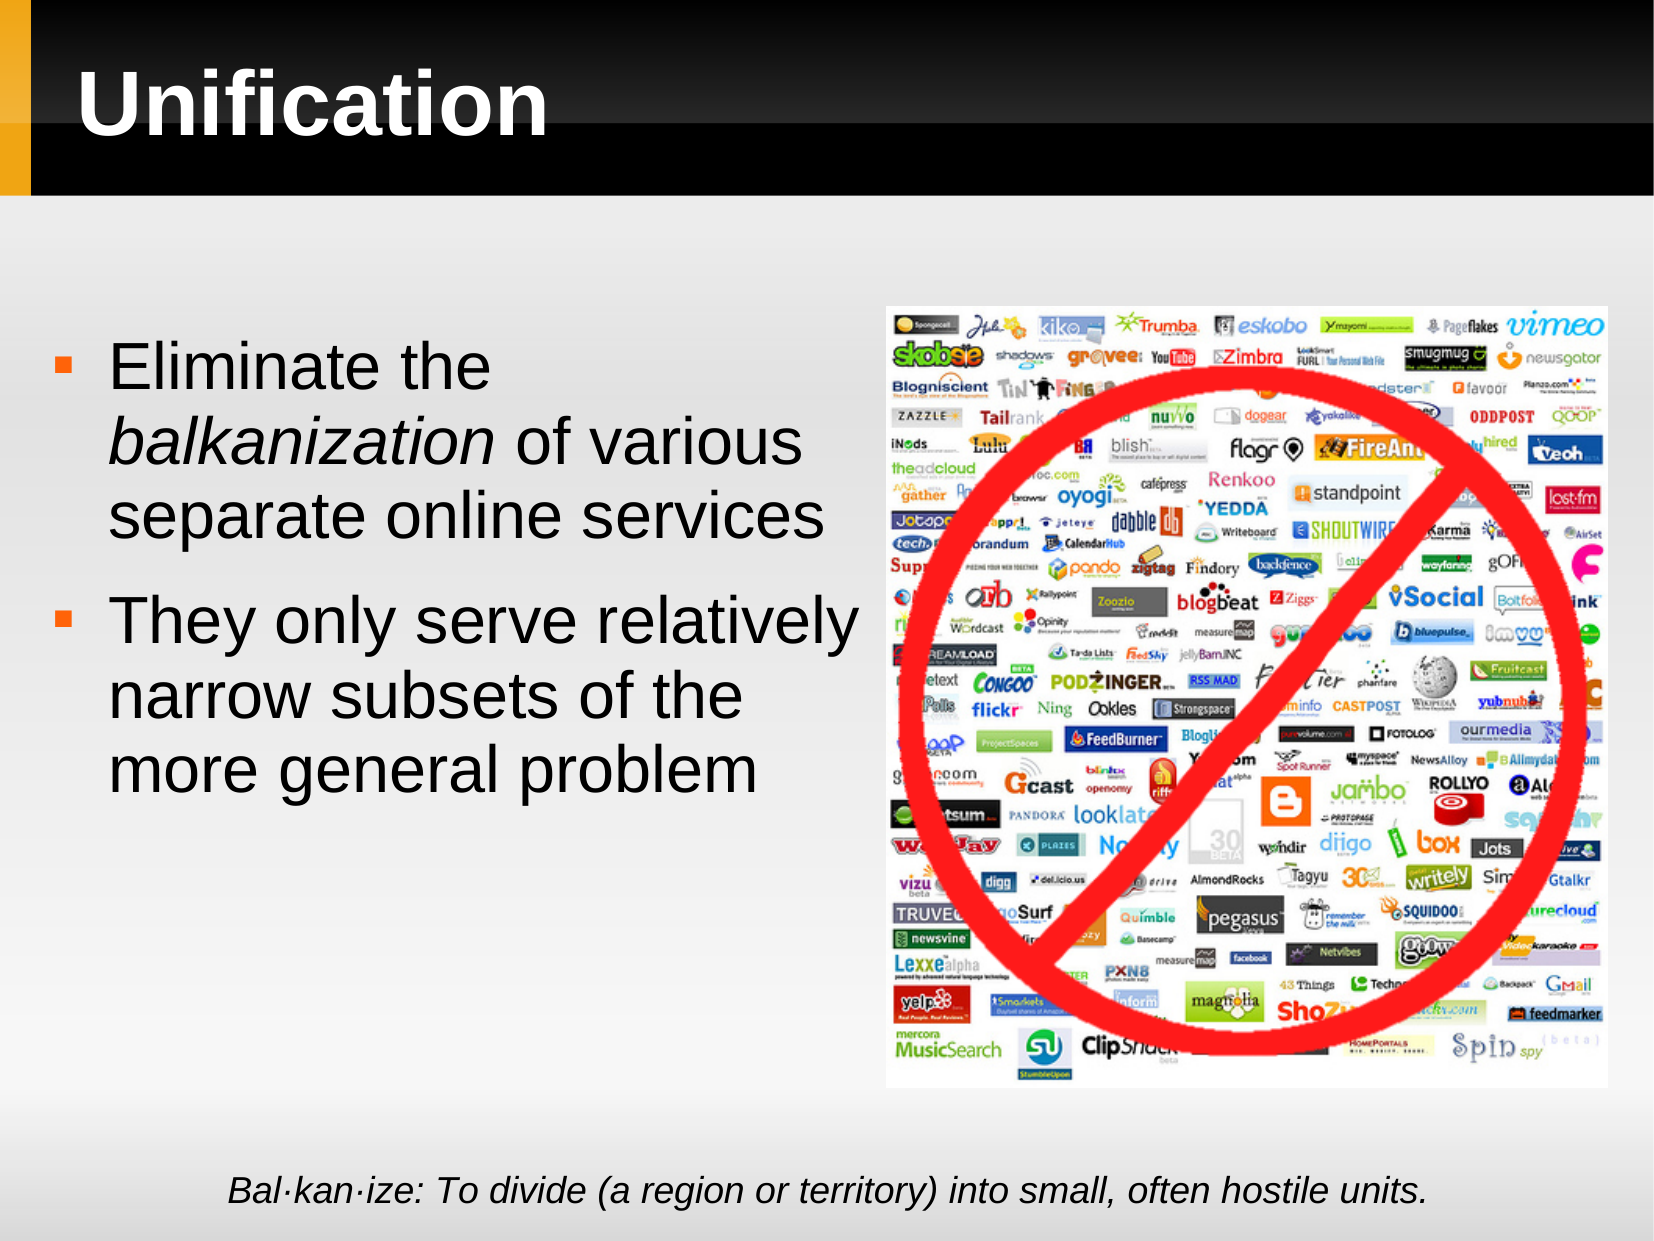

# Unification
Eliminate the balkanization of various separate online services
They only serve relatively narrow subsets of the more general problem
Bal·kan·ize: To divide (a region or territory) into small, often hostile units.